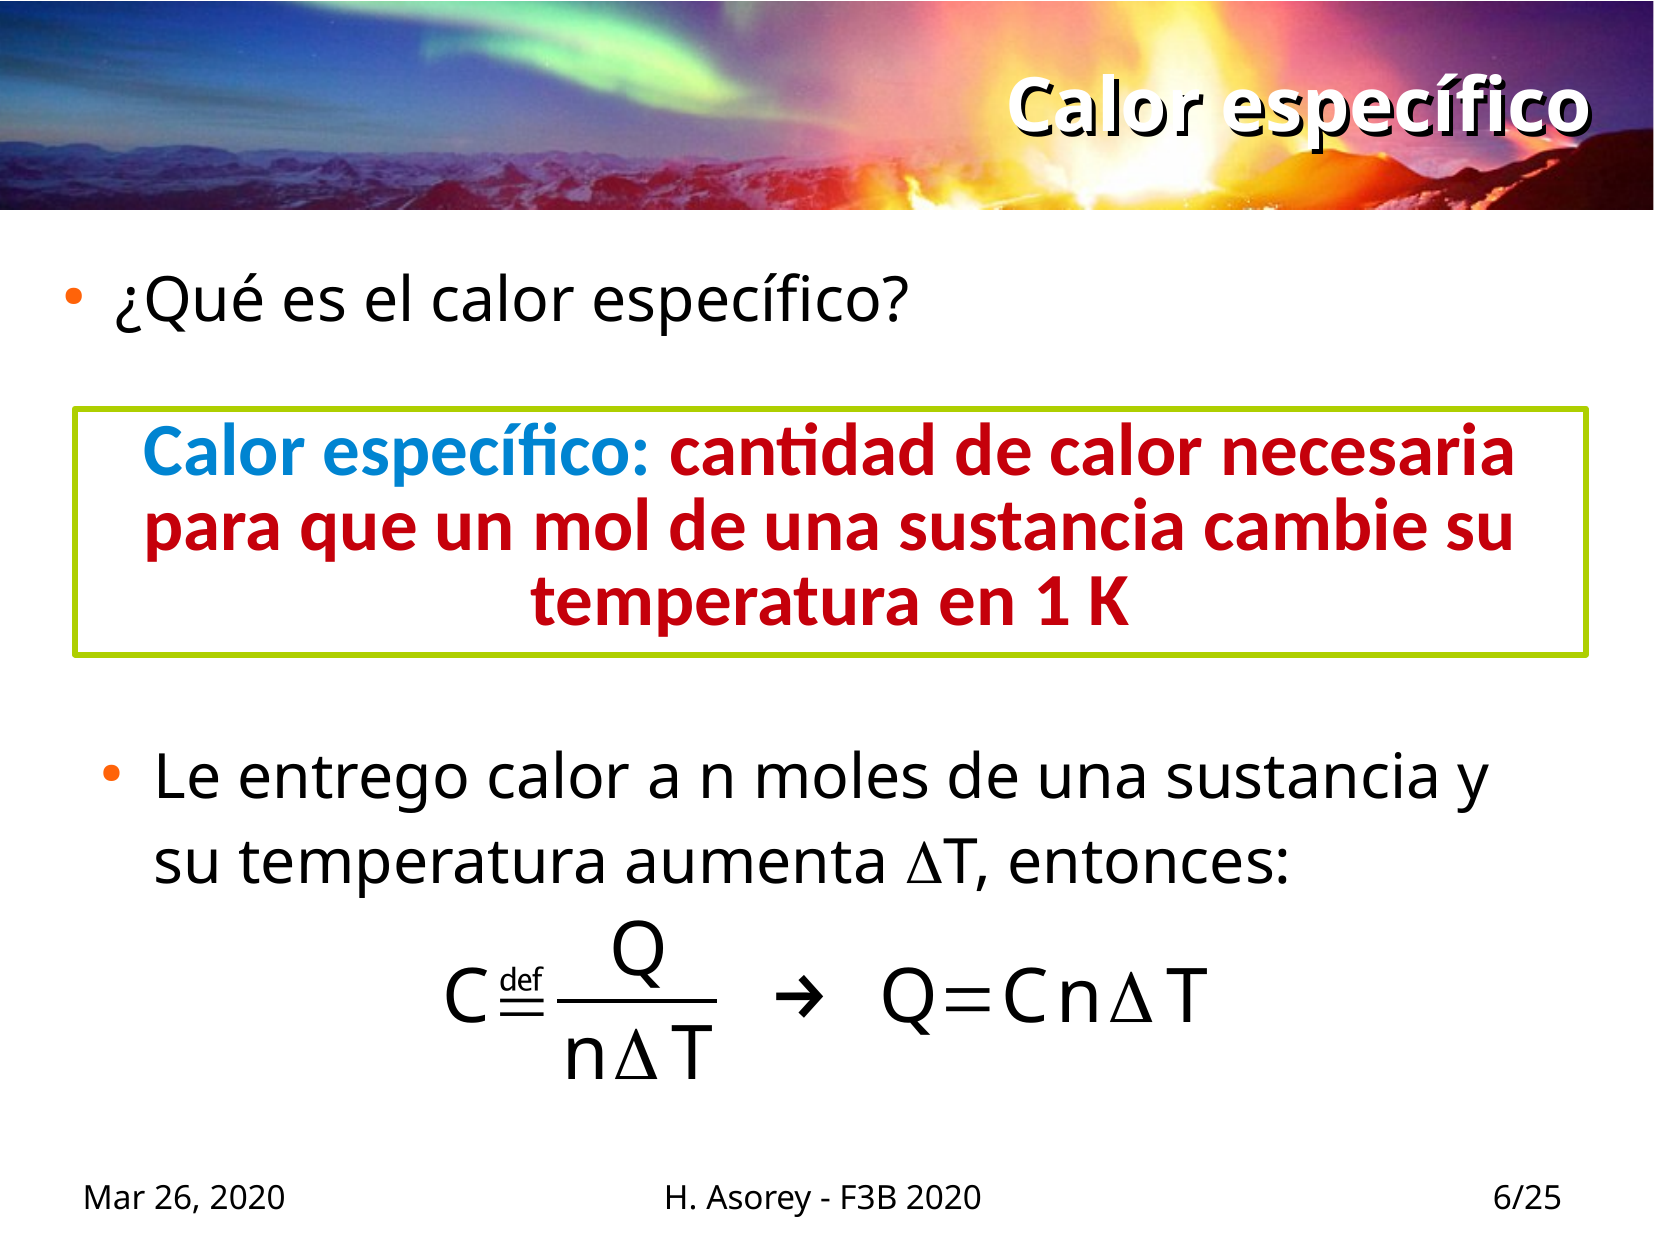

# Calor específico
¿Qué es el calor específico?
Calor específico: cantidad de calor necesaria para que un mol de una sustancia cambie su temperatura en 1 K
Le entrego calor a n moles de una sustancia y su temperatura aumenta DT, entonces:
Mar 26, 2020
H. Asorey - F3B 2020
6